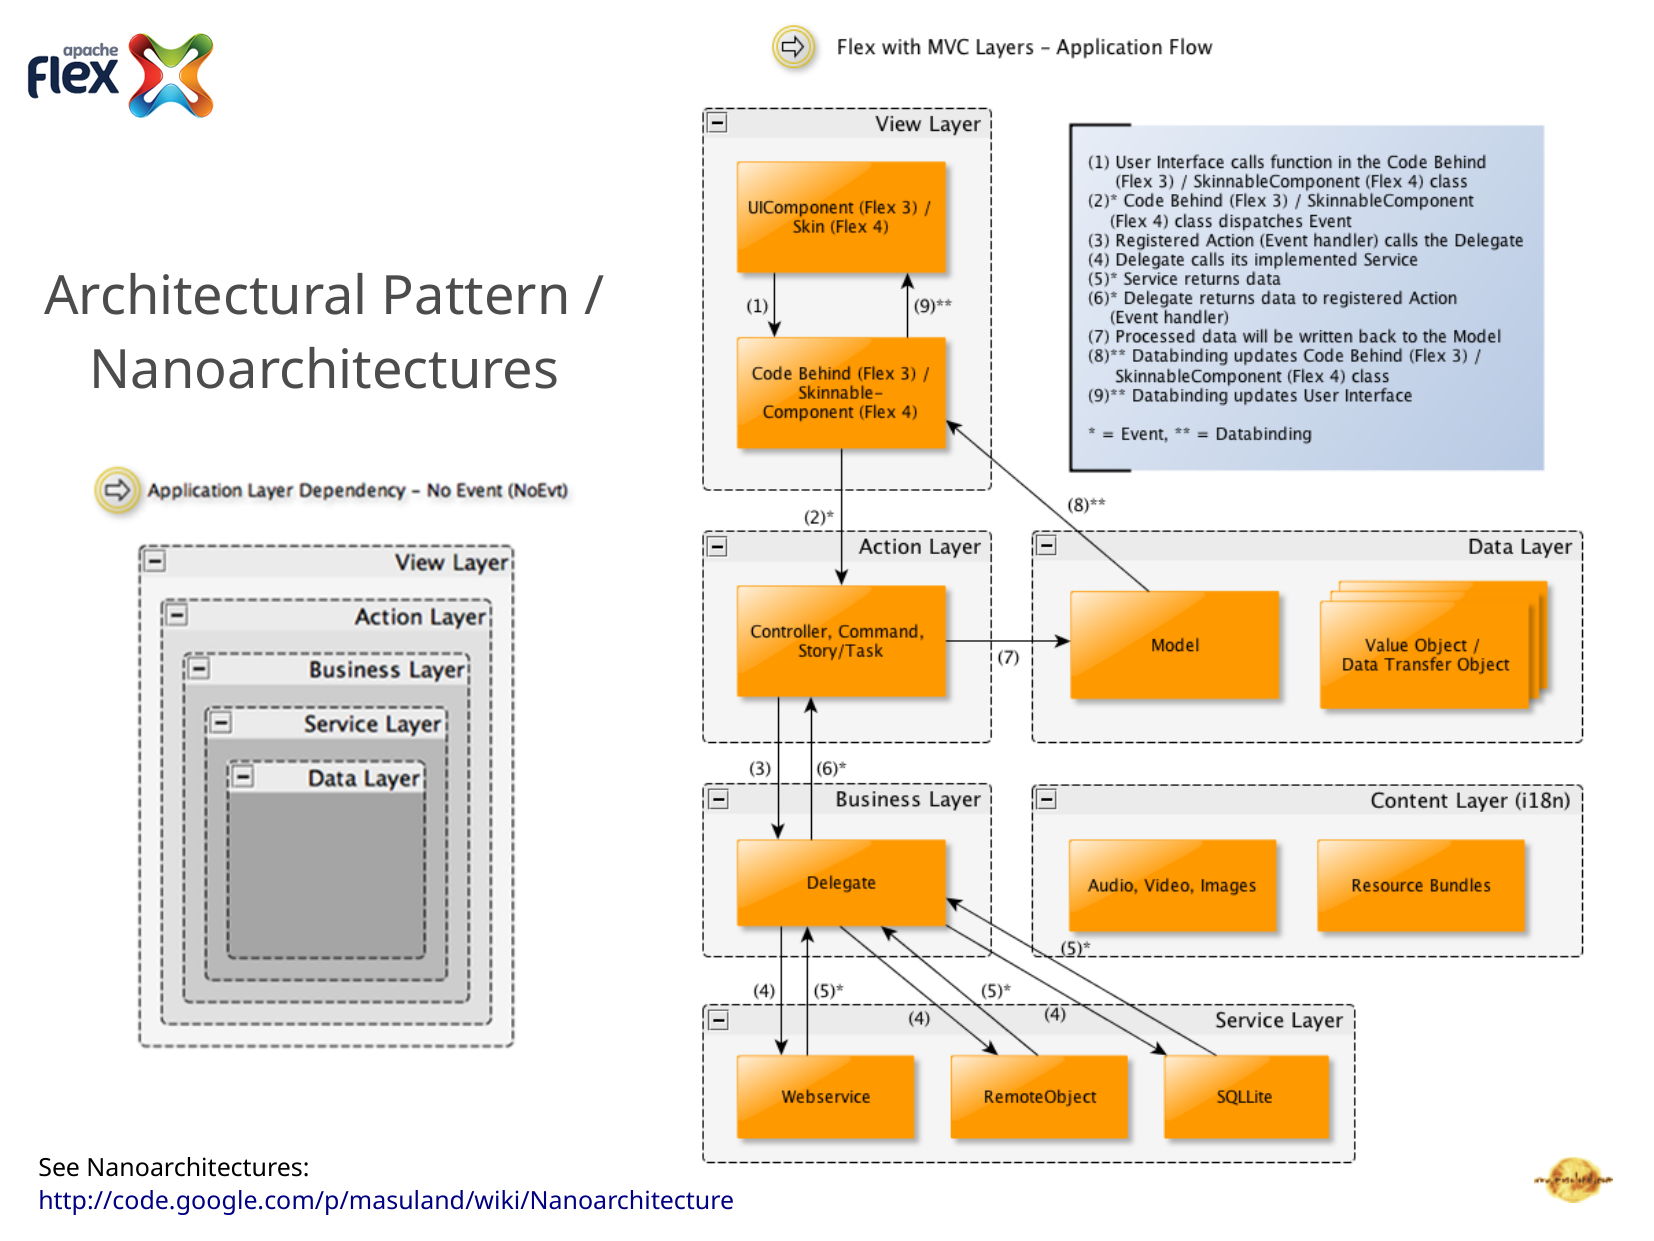

# Architectural Pattern / Nanoarchitectures
See Nanoarchitectures:
http://code.google.com/p/masuland/wiki/Nanoarchitecture